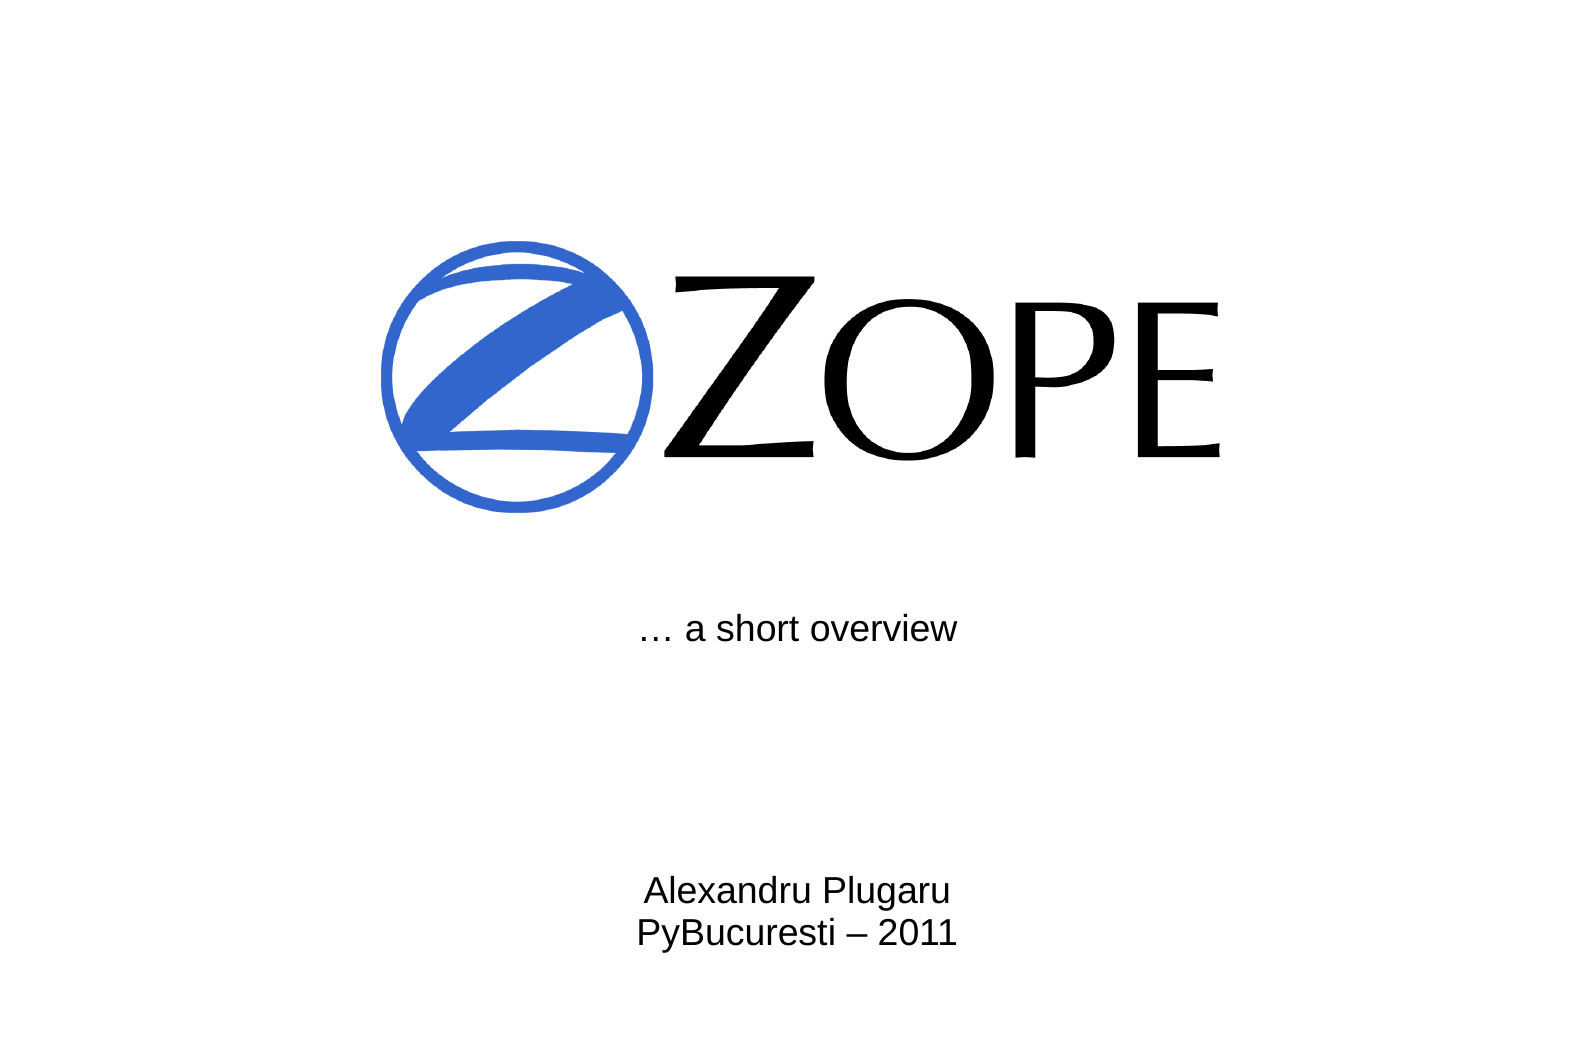

… a short overview
Alexandru Plugaru
PyBucuresti – 2011